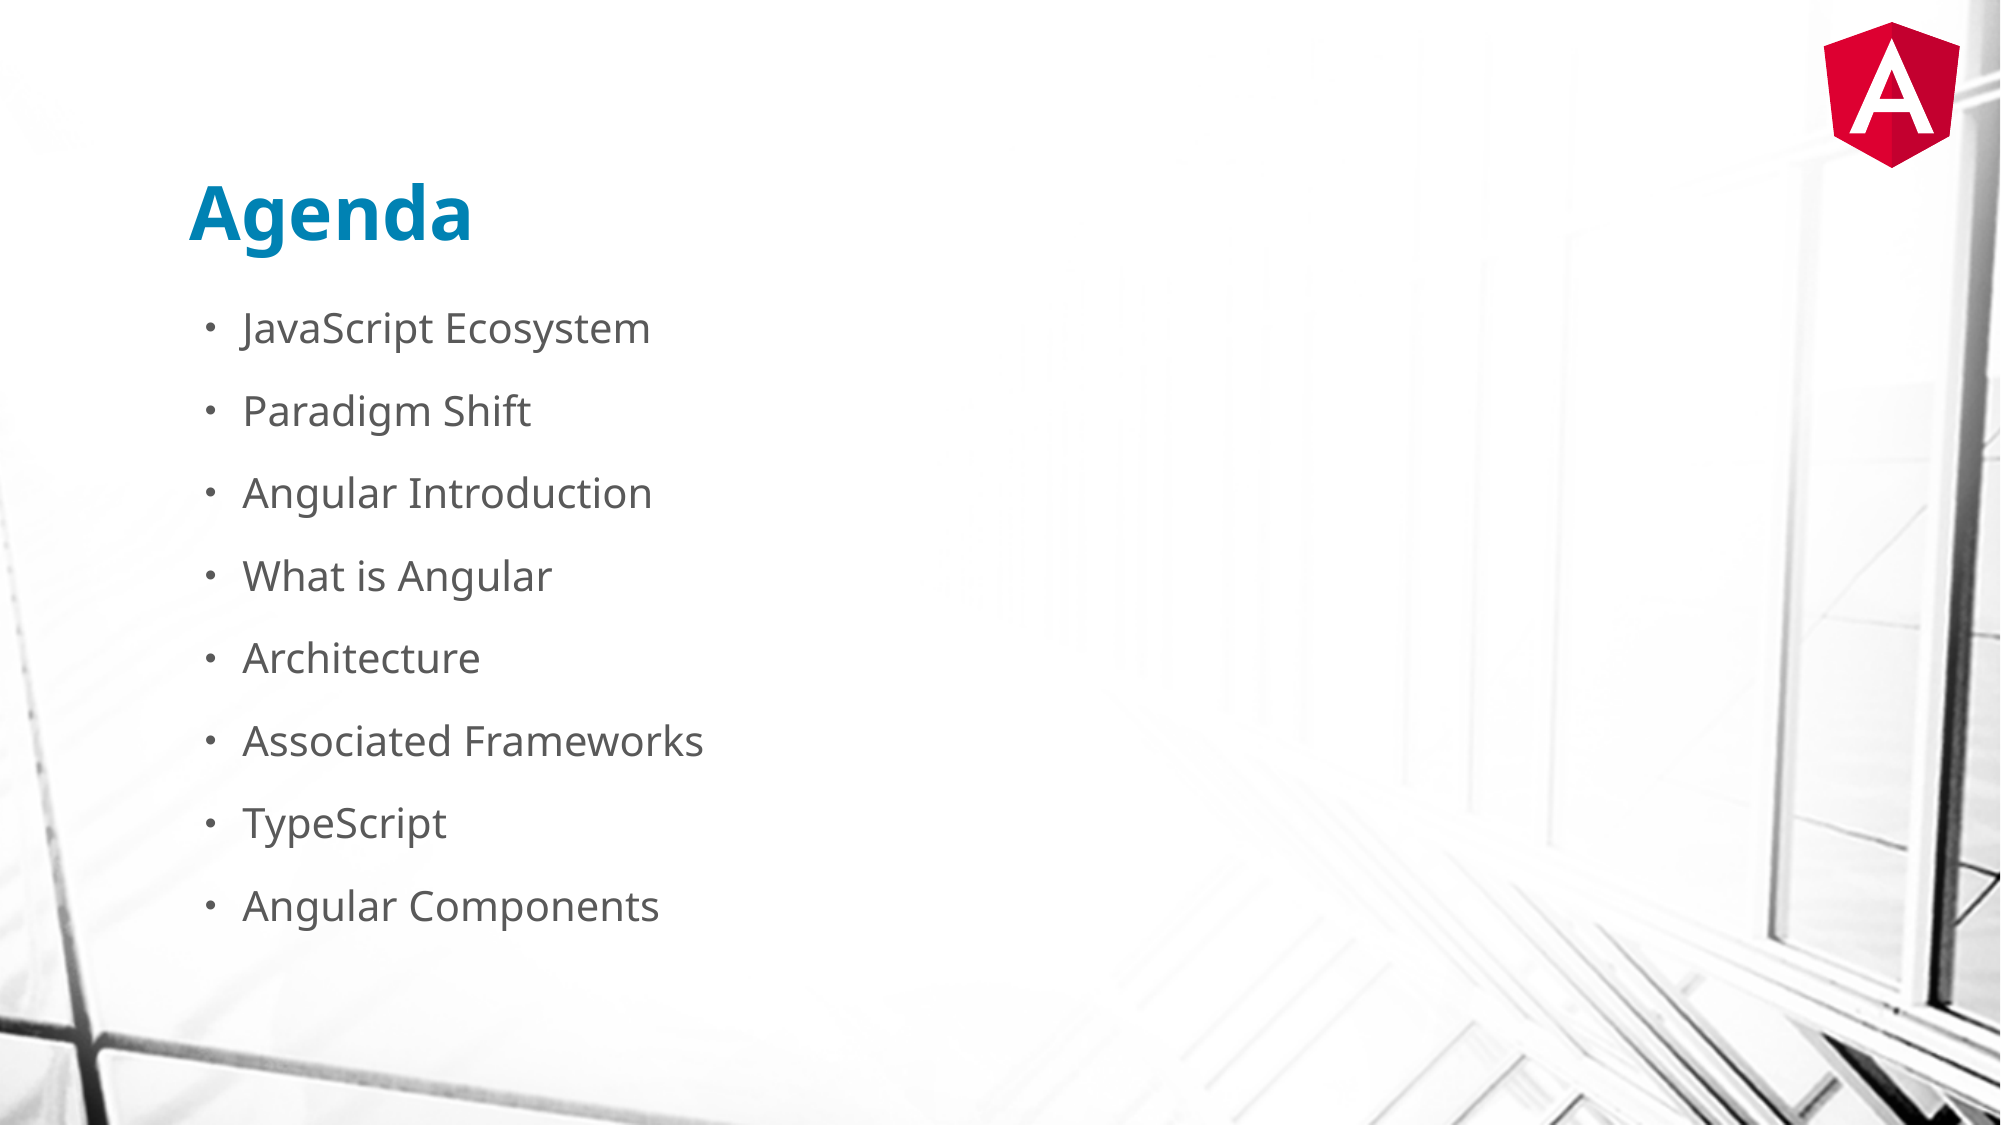

# Agenda
JavaScript Ecosystem
Paradigm Shift
Angular Introduction
What is Angular
Architecture
Associated Frameworks
TypeScript
Angular Components